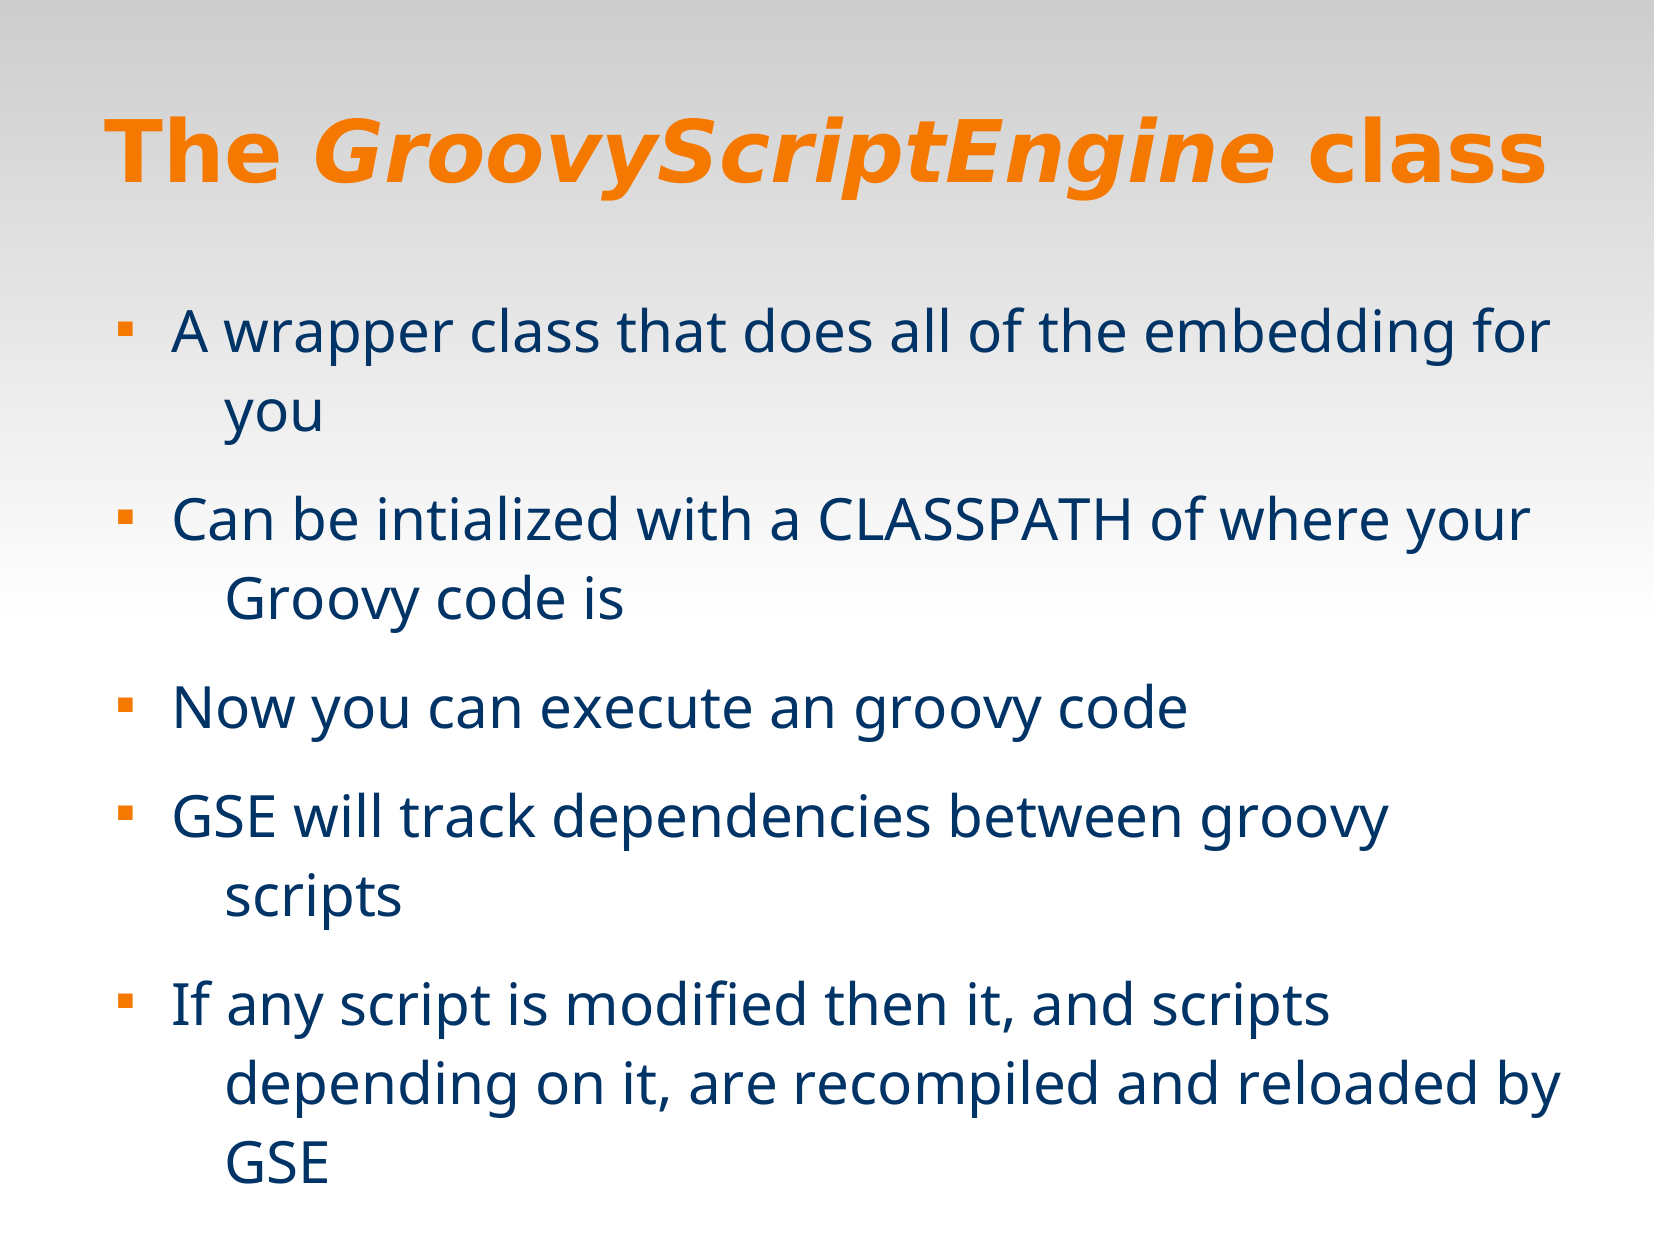

# The GroovyScriptEngine class
A wrapper class that does all of the embedding for you
Can be intialized with a CLASSPATH of where your Groovy code is
Now you can execute an groovy code
GSE will track dependencies between groovy scripts
If any script is modified then it, and scripts depending on it, are recompiled and reloaded by GSE